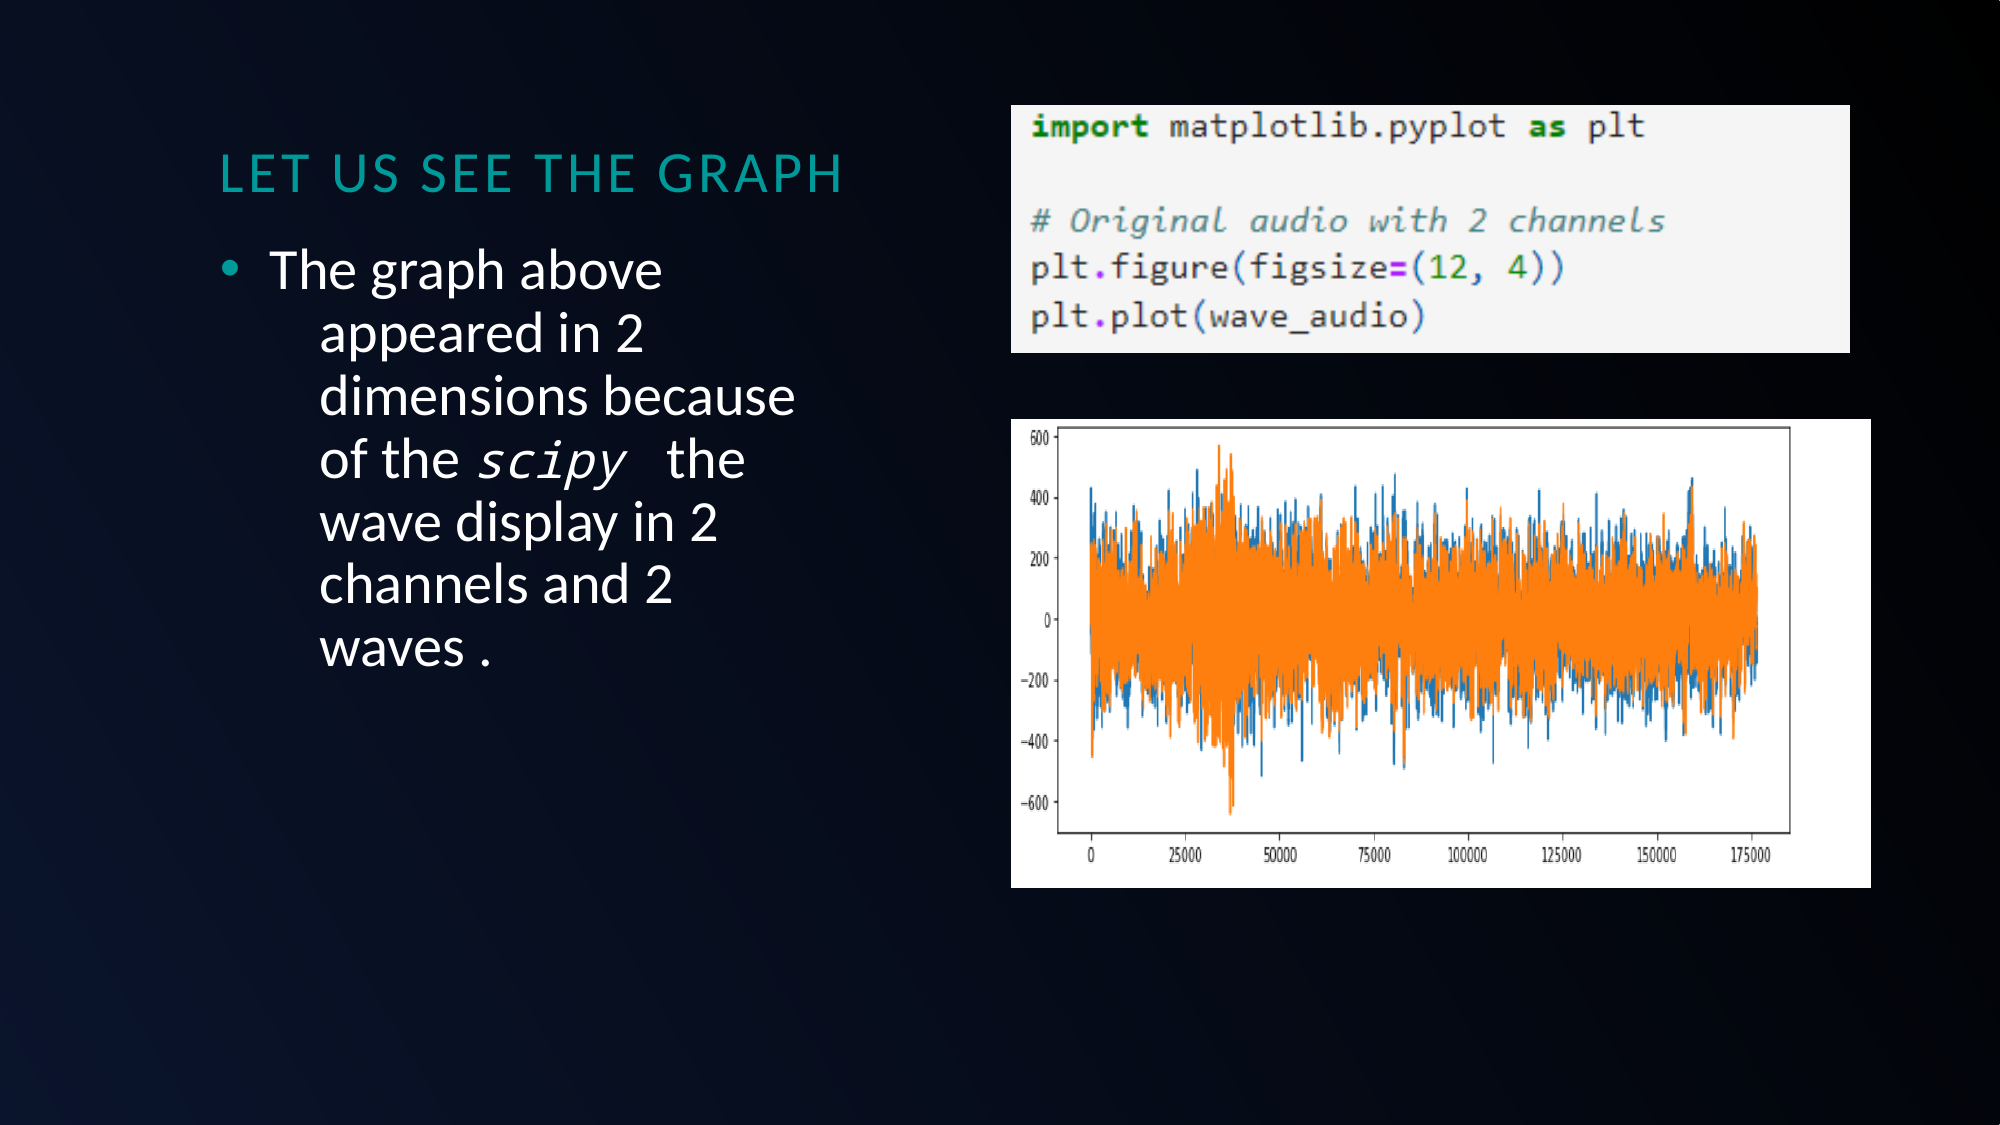

# Let us see the graph
The graph above appeared in 2 dimensions because of the scipy  the  wave display in 2 channels and 2 waves .